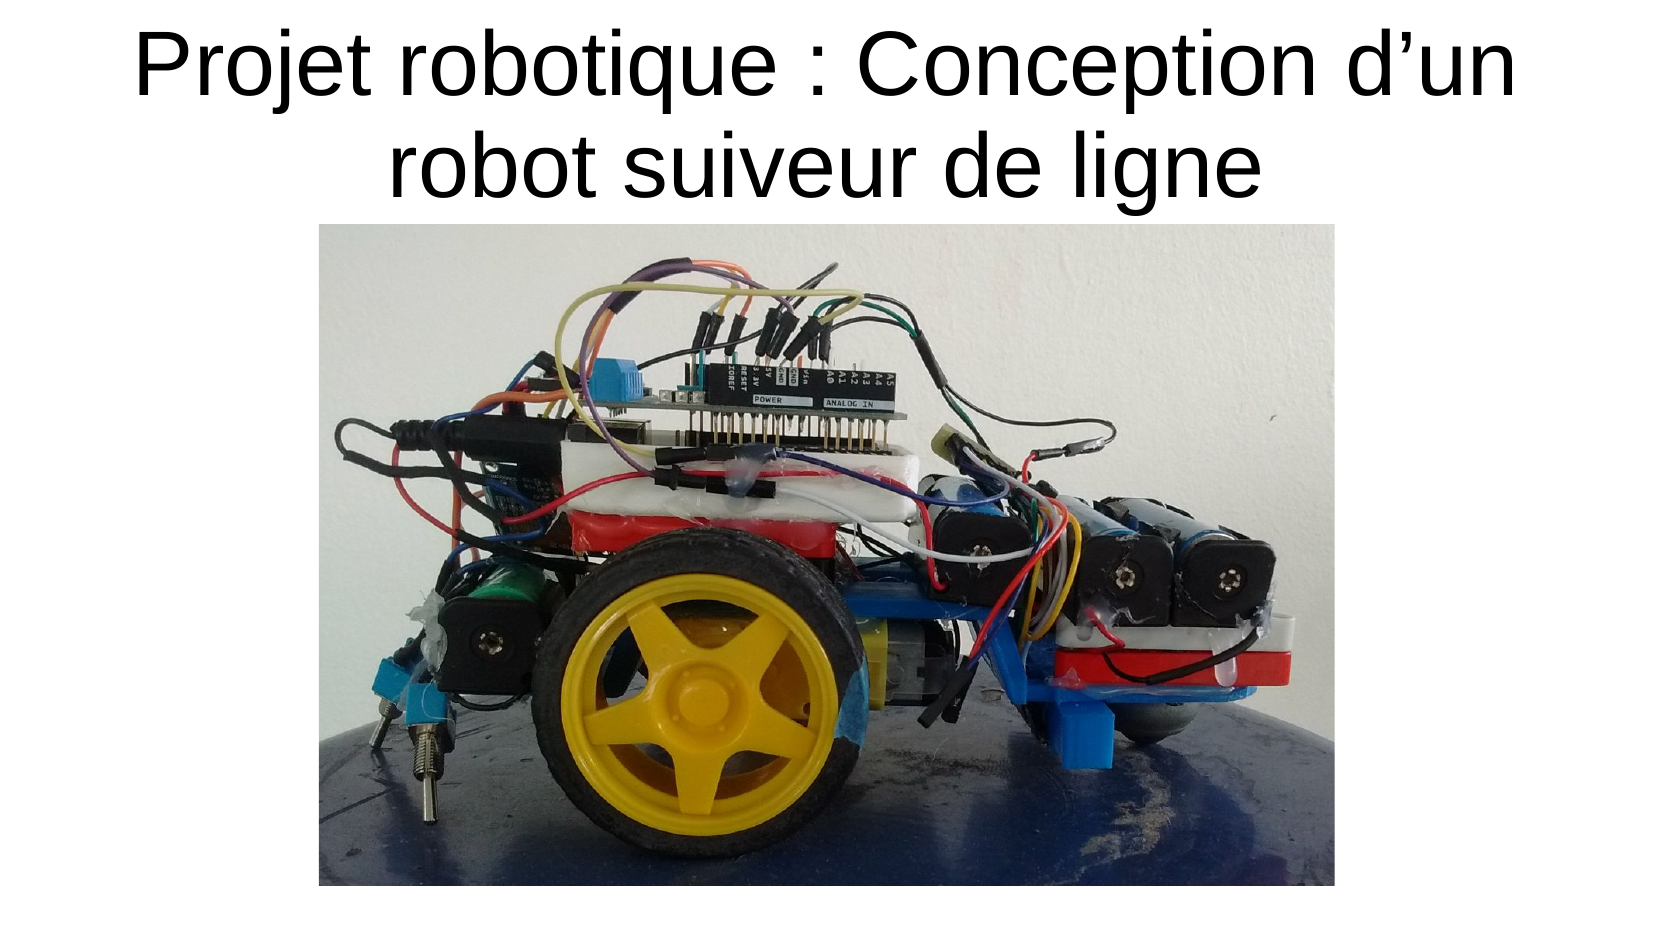

# Projet robotique : Conception d’un robot suiveur de ligne